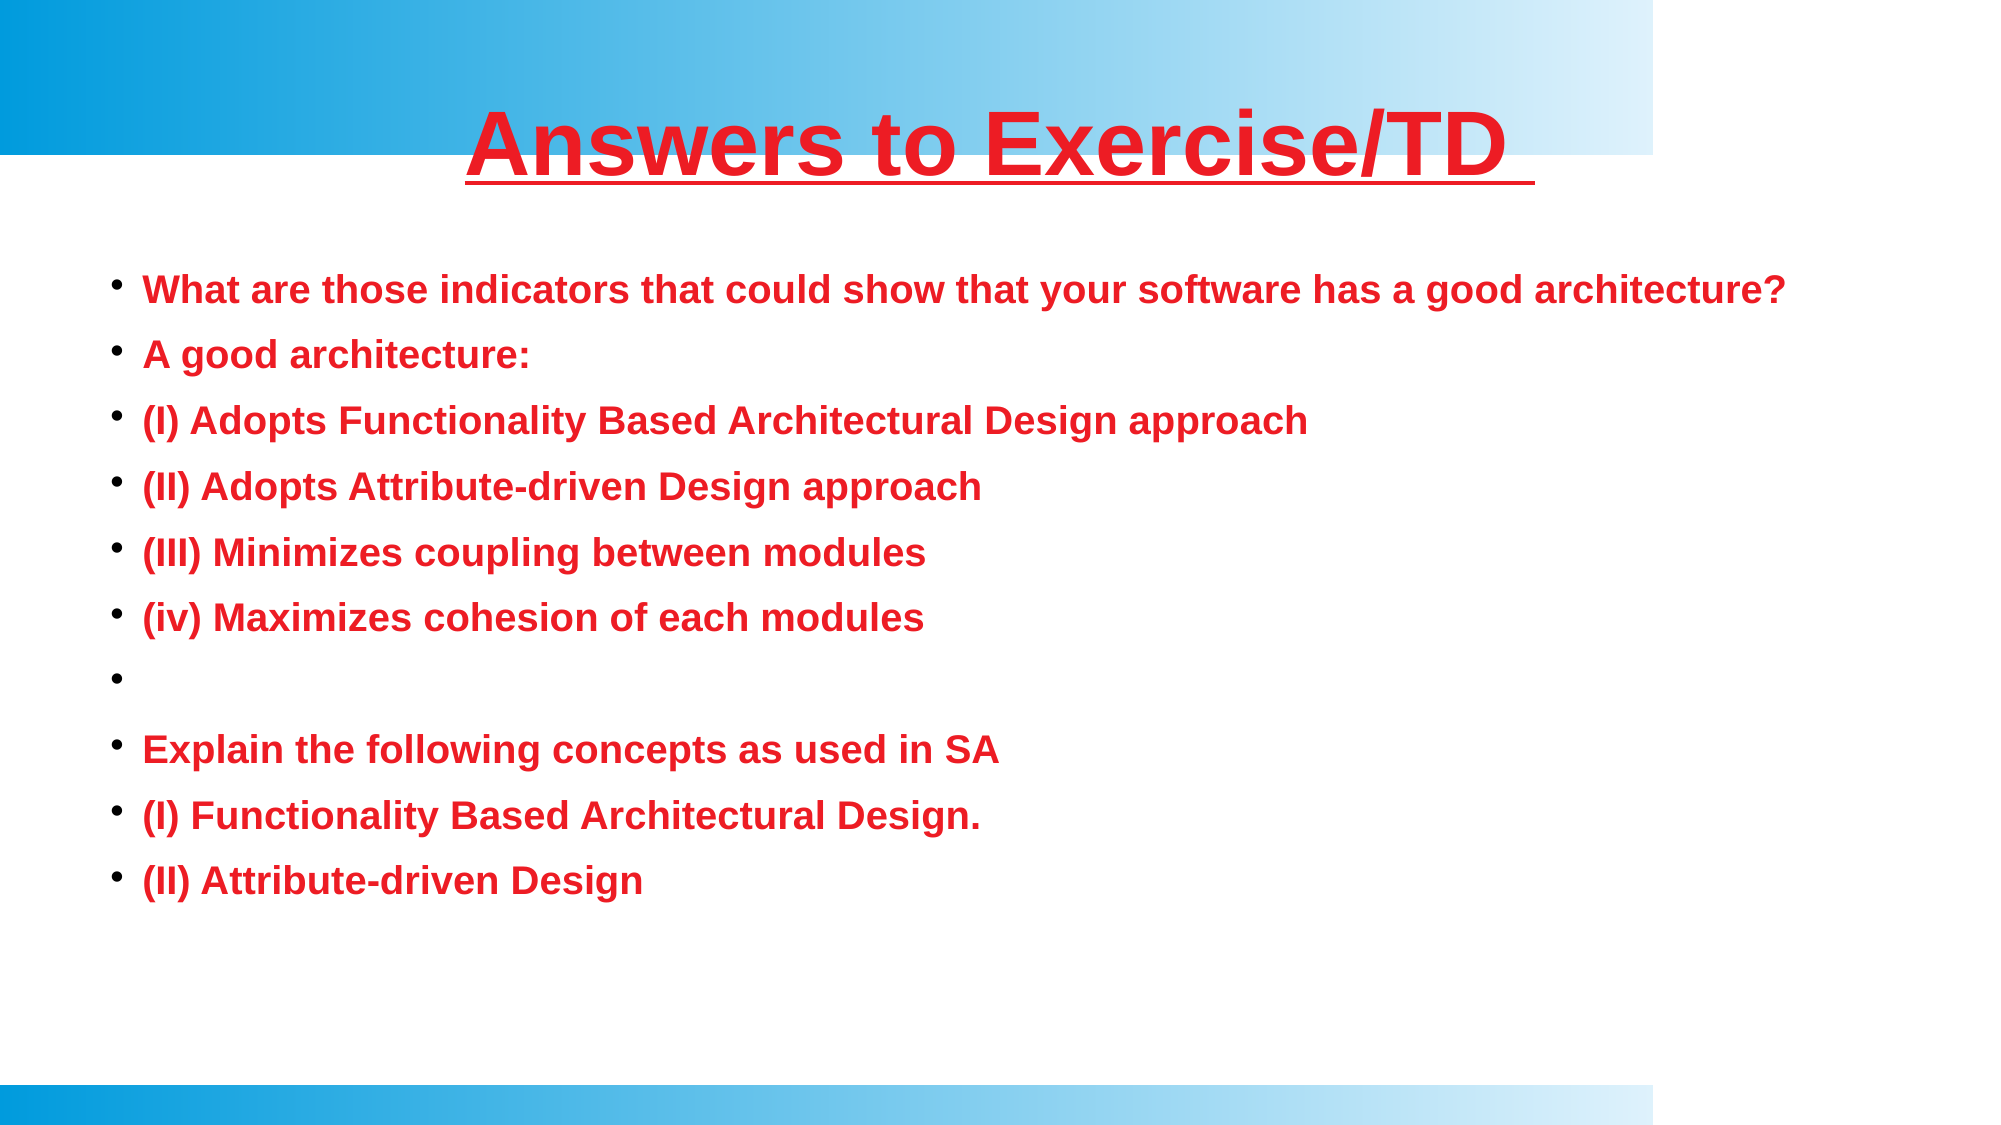

# Answers to Exercise/TD
What are those indicators that could show that your software has a good architecture?
A good architecture:
(I) Adopts Functionality Based Architectural Design approach
(II) Adopts Attribute-driven Design approach
(III) Minimizes coupling between modules
(iv) Maximizes cohesion of each modules
Explain the following concepts as used in SA
(I) Functionality Based Architectural Design.
(II) Attribute-driven Design